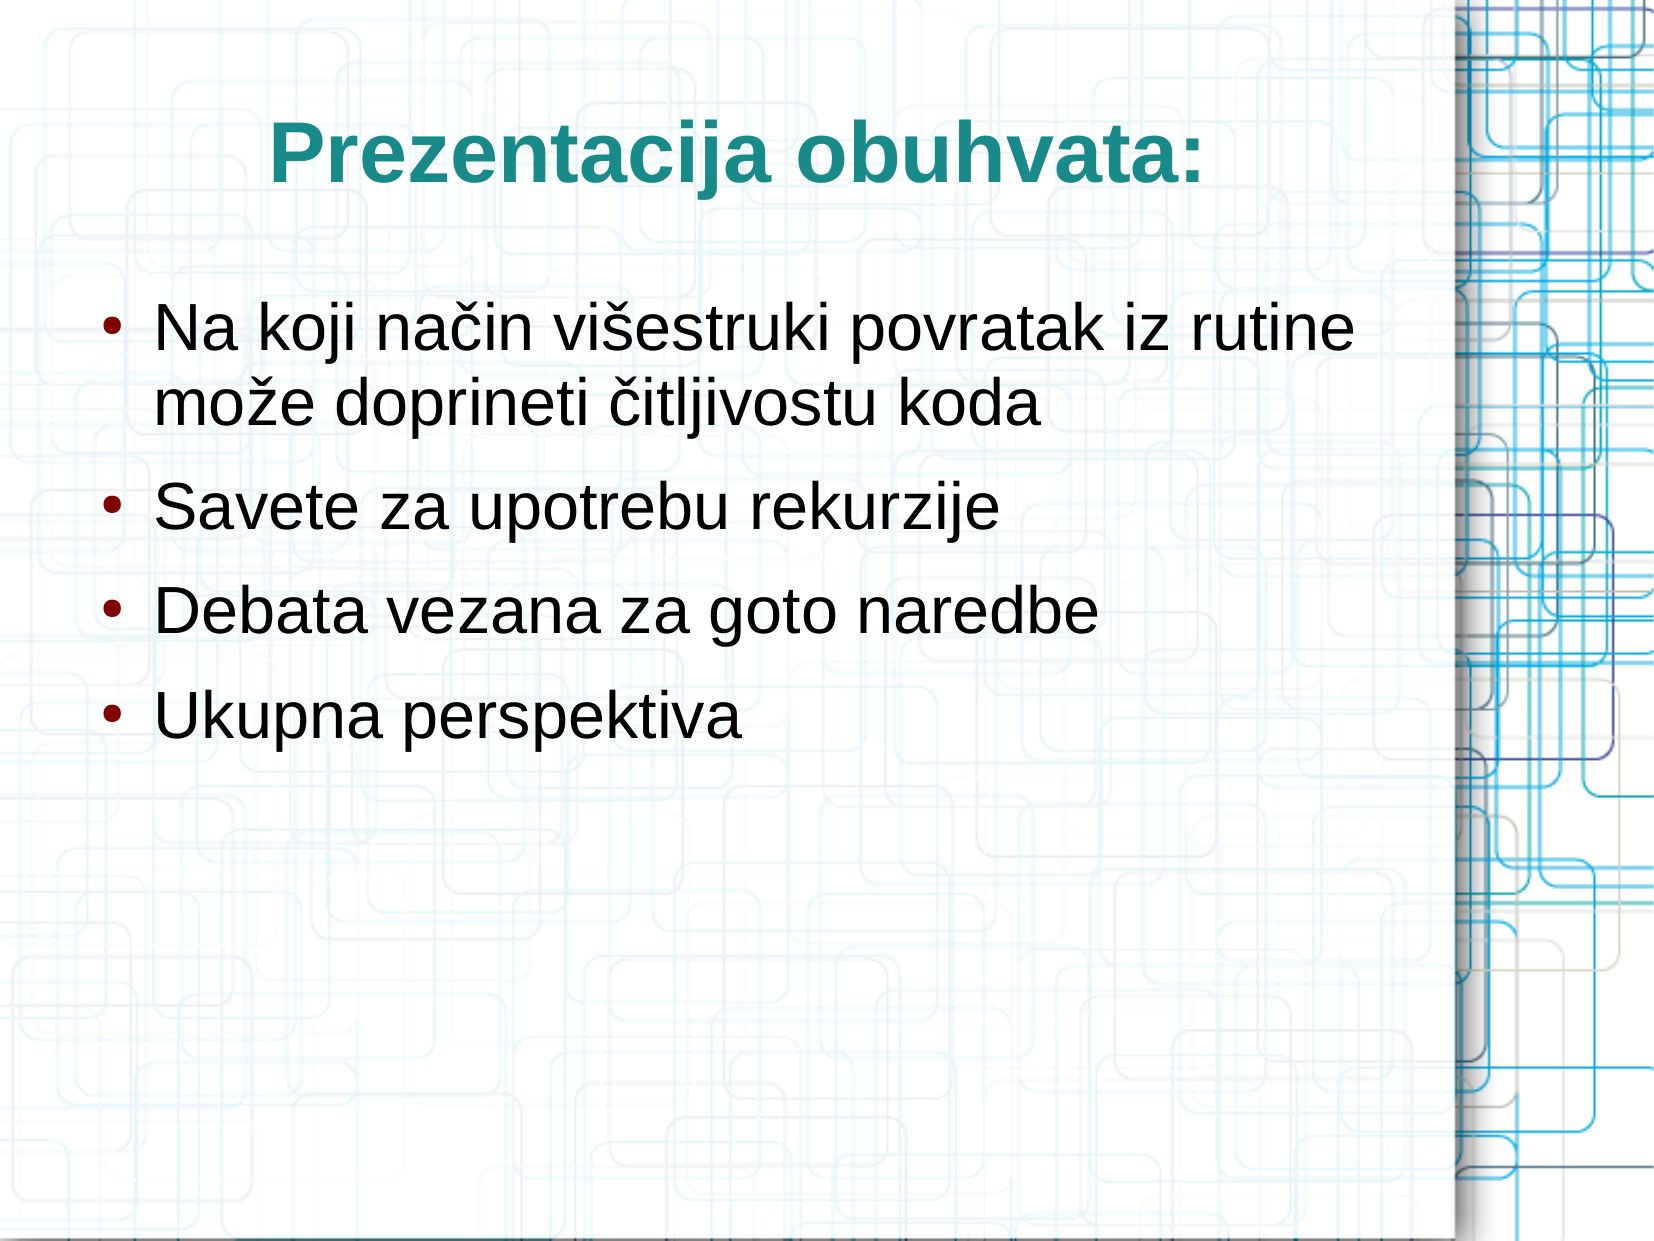

# Prezentacija obuhvata:
Na koji način višestruki povratak iz rutine može doprineti čitljivostu koda
Savete za upotrebu rekurzije
Debata vezana za goto naredbe
Ukupna perspektiva